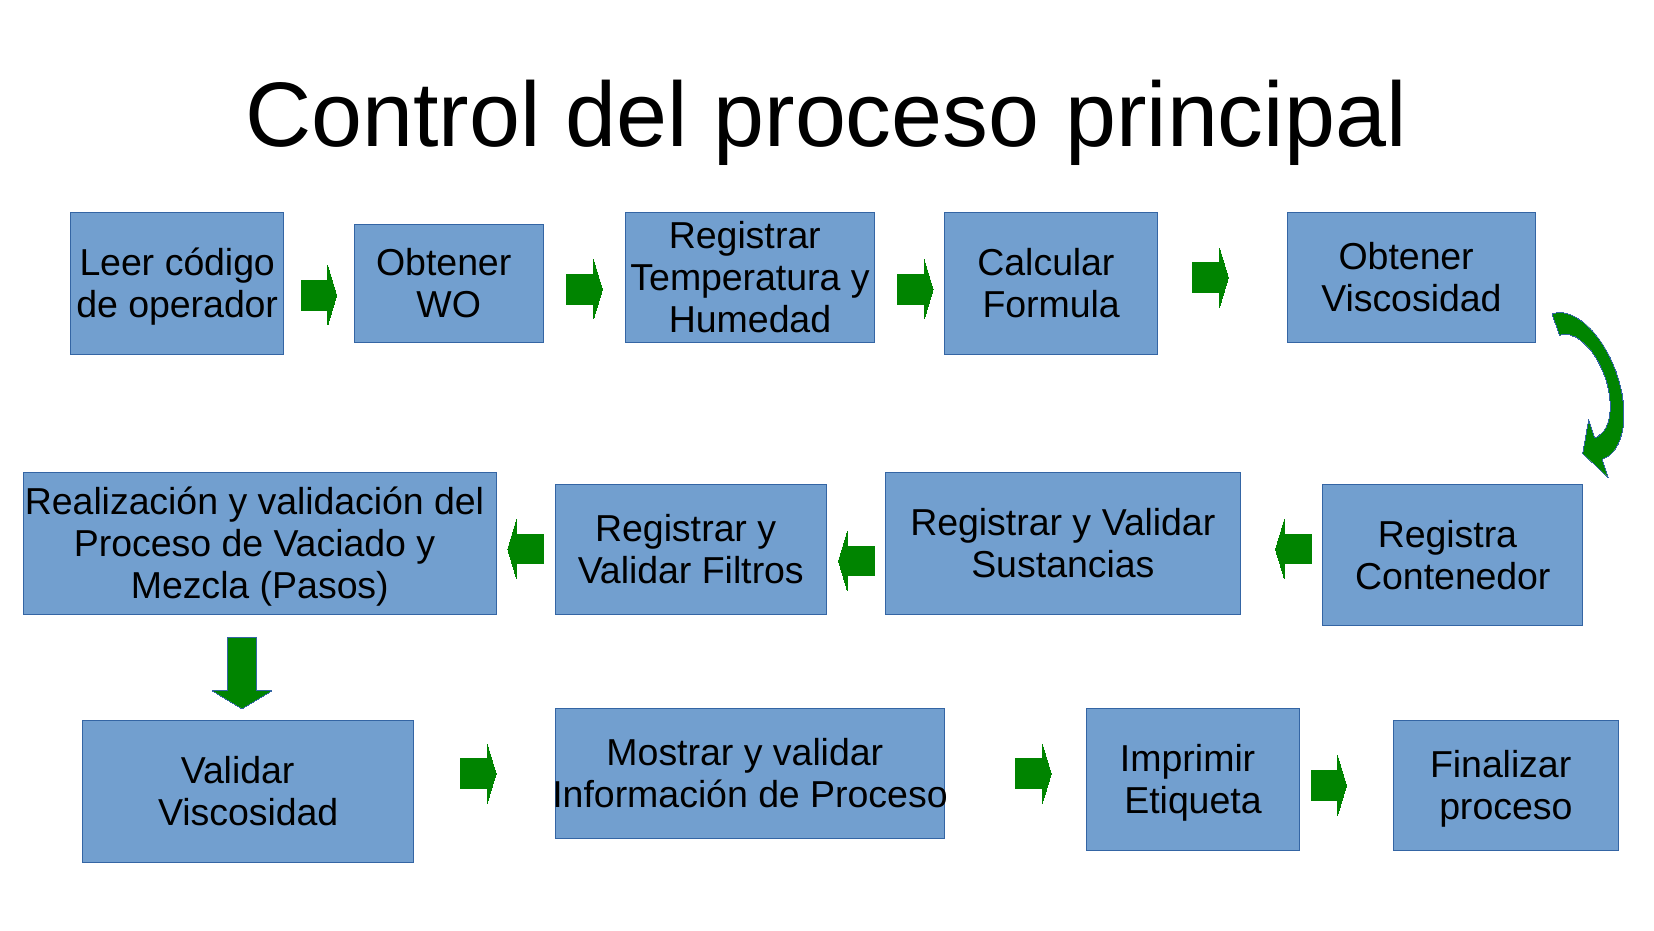

# Control del proceso principal
Leer código
de operador
Registrar
Temperatura y
Humedad
Calcular
Formula
Obtener
Viscosidad
Obtener
WO
Realización y validación del
Proceso de Vaciado y
Mezcla (Pasos)
Registrar y Validar
Sustancias
Registrar y
Validar Filtros
Registra
Contenedor
Mostrar y validar
Información de Proceso
Imprimir
Etiqueta
Validar
Viscosidad
Finalizar
proceso